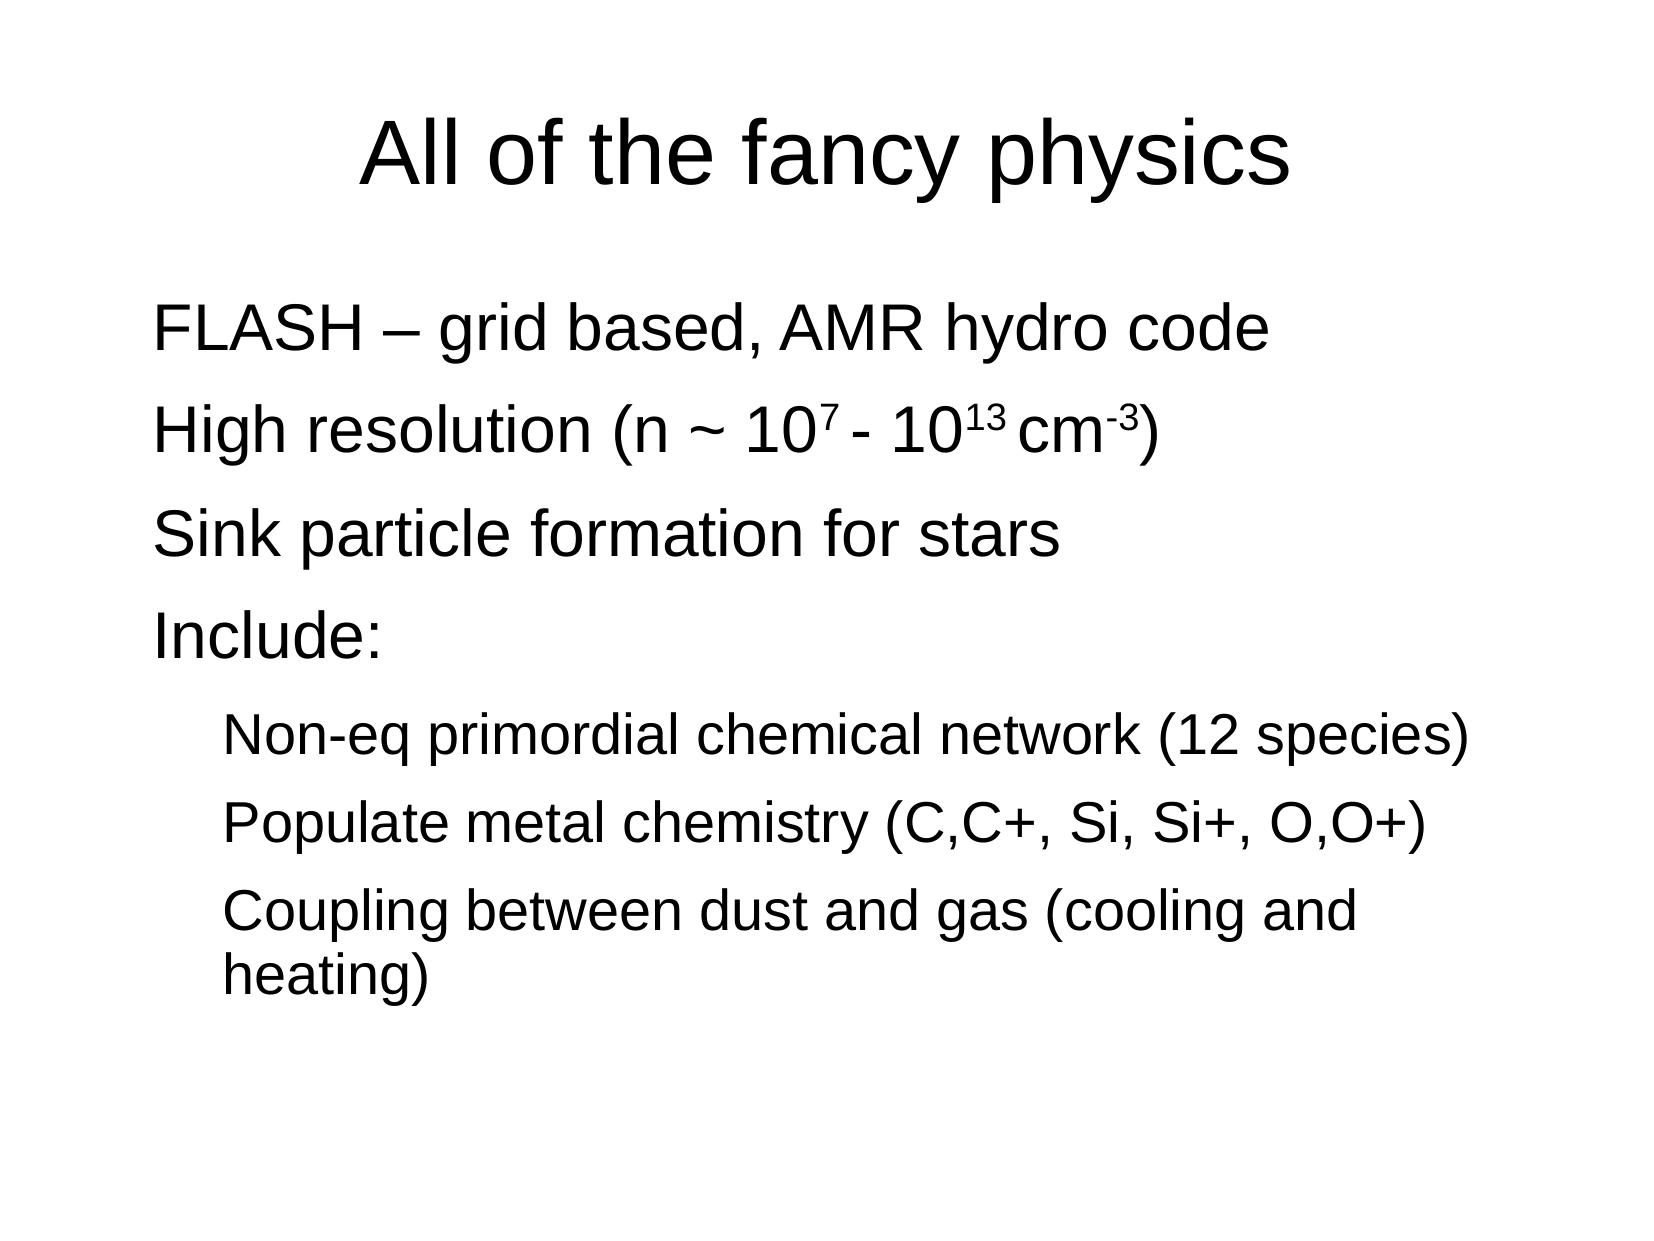

# All of the fancy physics
FLASH – grid based, AMR hydro code
High resolution (n ~ 107 - 1013 cm-3)
Sink particle formation for stars
Include:
Non-eq primordial chemical network (12 species)
Populate metal chemistry (C,C+, Si, Si+, O,O+)
Coupling between dust and gas (cooling and heating)